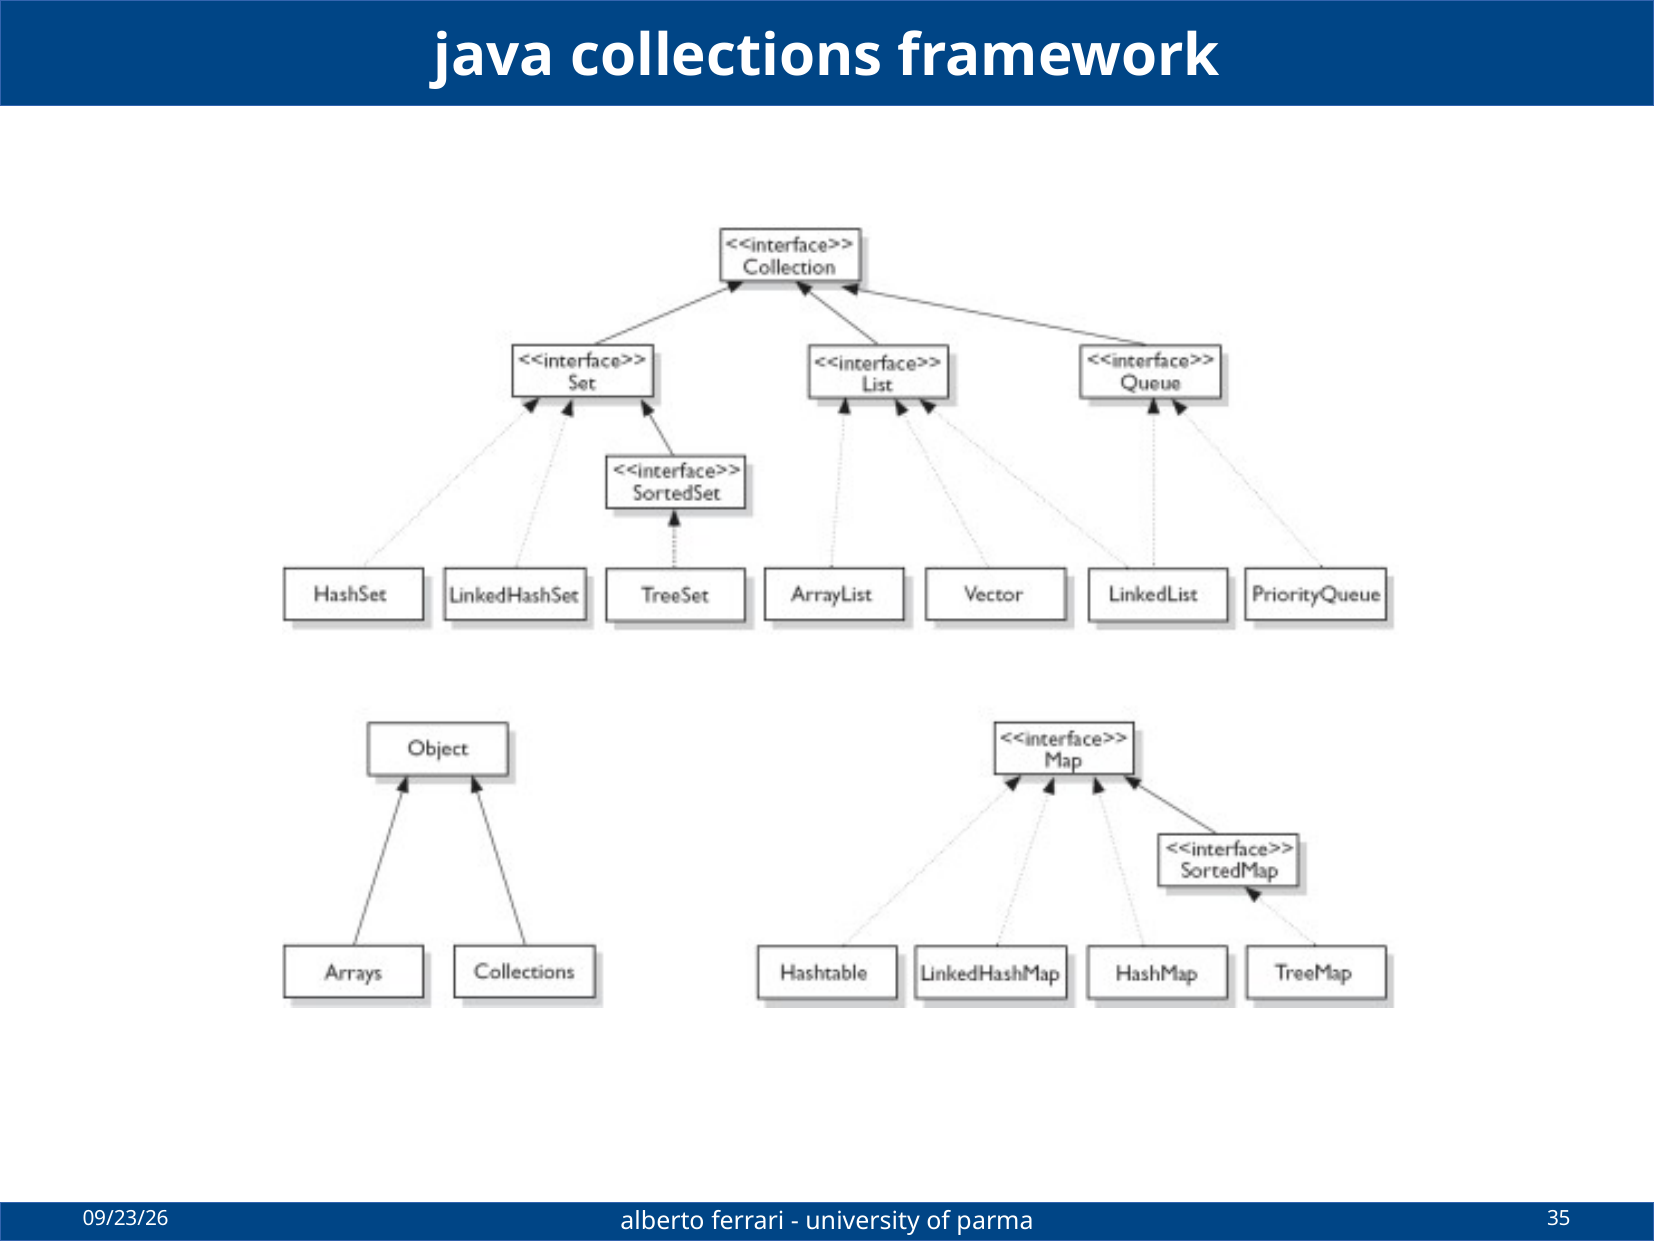

# java collections framework
alberto ferrari - university of parma
35